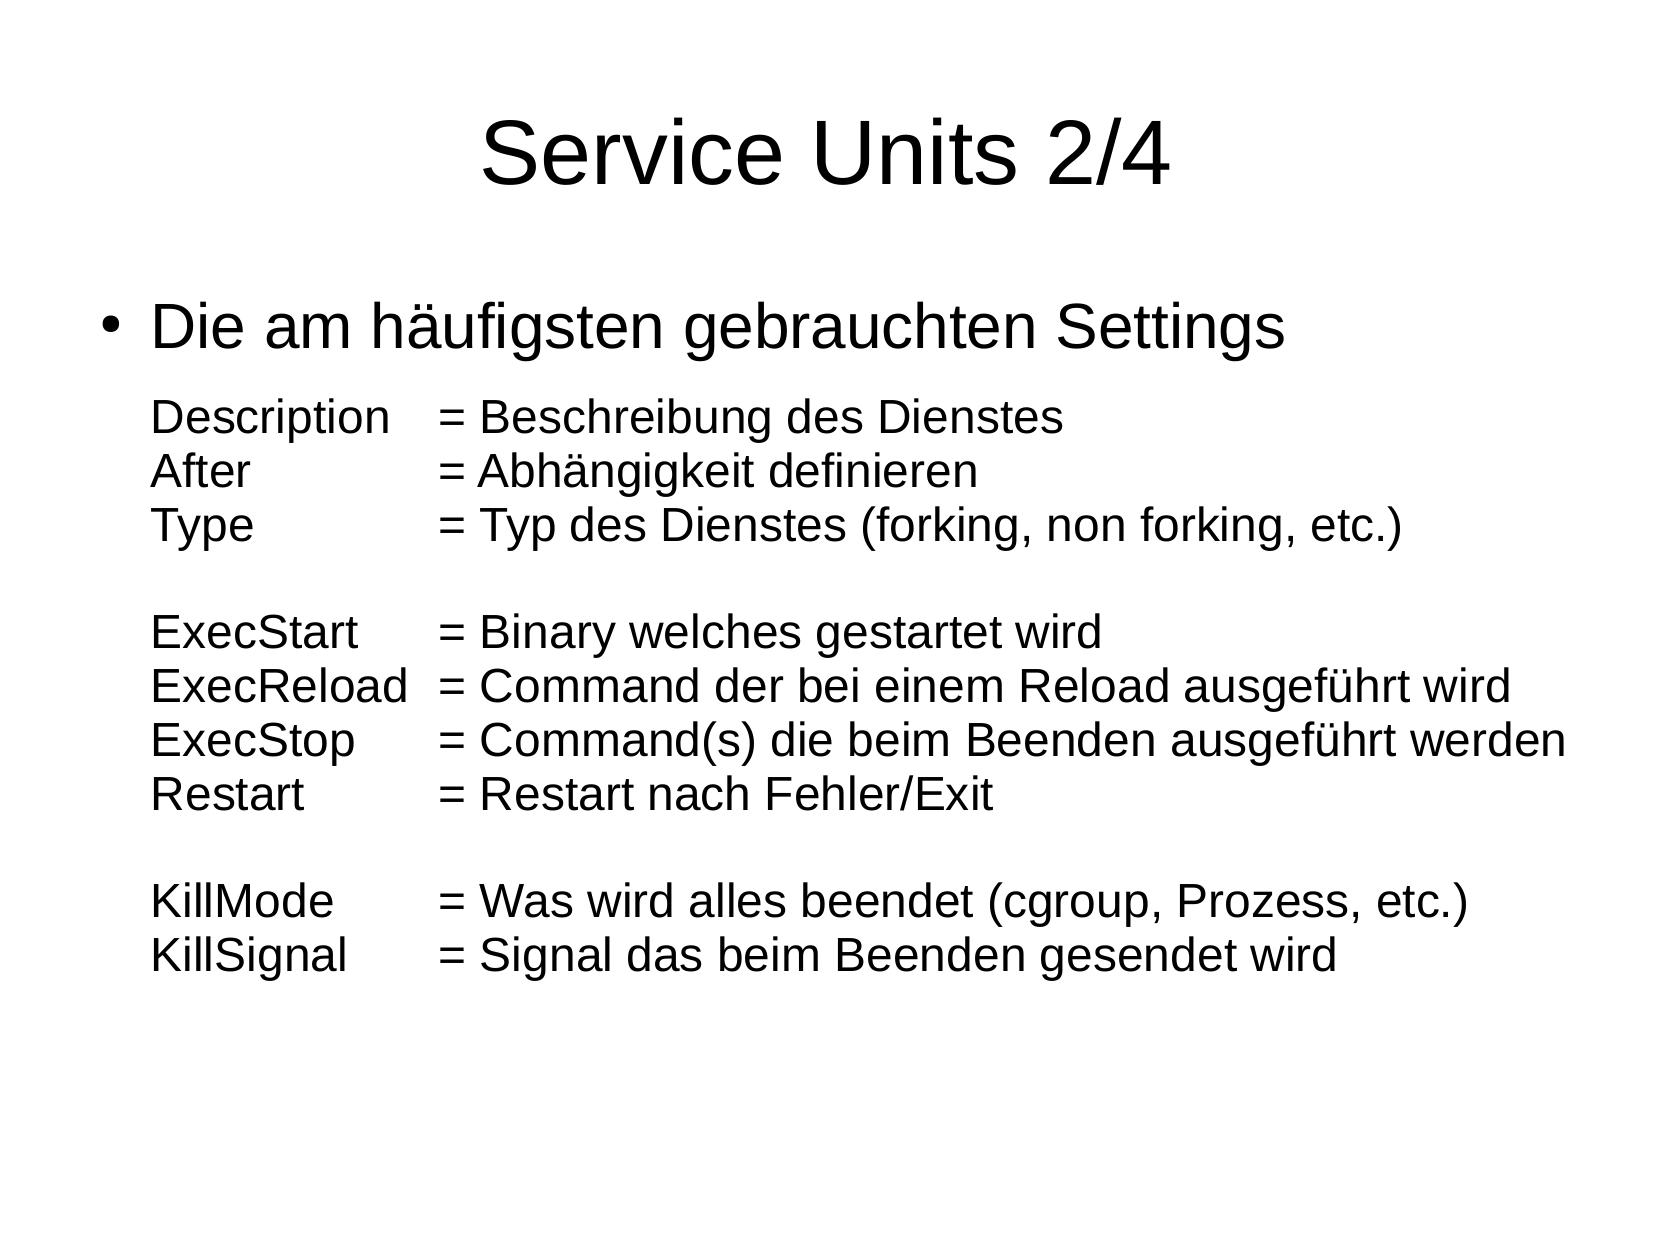

# Service Units 2/4
Die am häufigsten gebrauchten Settings
Description	= Beschreibung des Dienstes
After	= Abhängigkeit definieren
Type	= Typ des Dienstes (forking, non forking, etc.)
ExecStart	= Binary welches gestartet wird
ExecReload	= Command der bei einem Reload ausgeführt wird
ExecStop	= Command(s) die beim Beenden ausgeführt werden
Restart	= Restart nach Fehler/Exit
KillMode	= Was wird alles beendet (cgroup, Prozess, etc.)
KillSignal	= Signal das beim Beenden gesendet wird